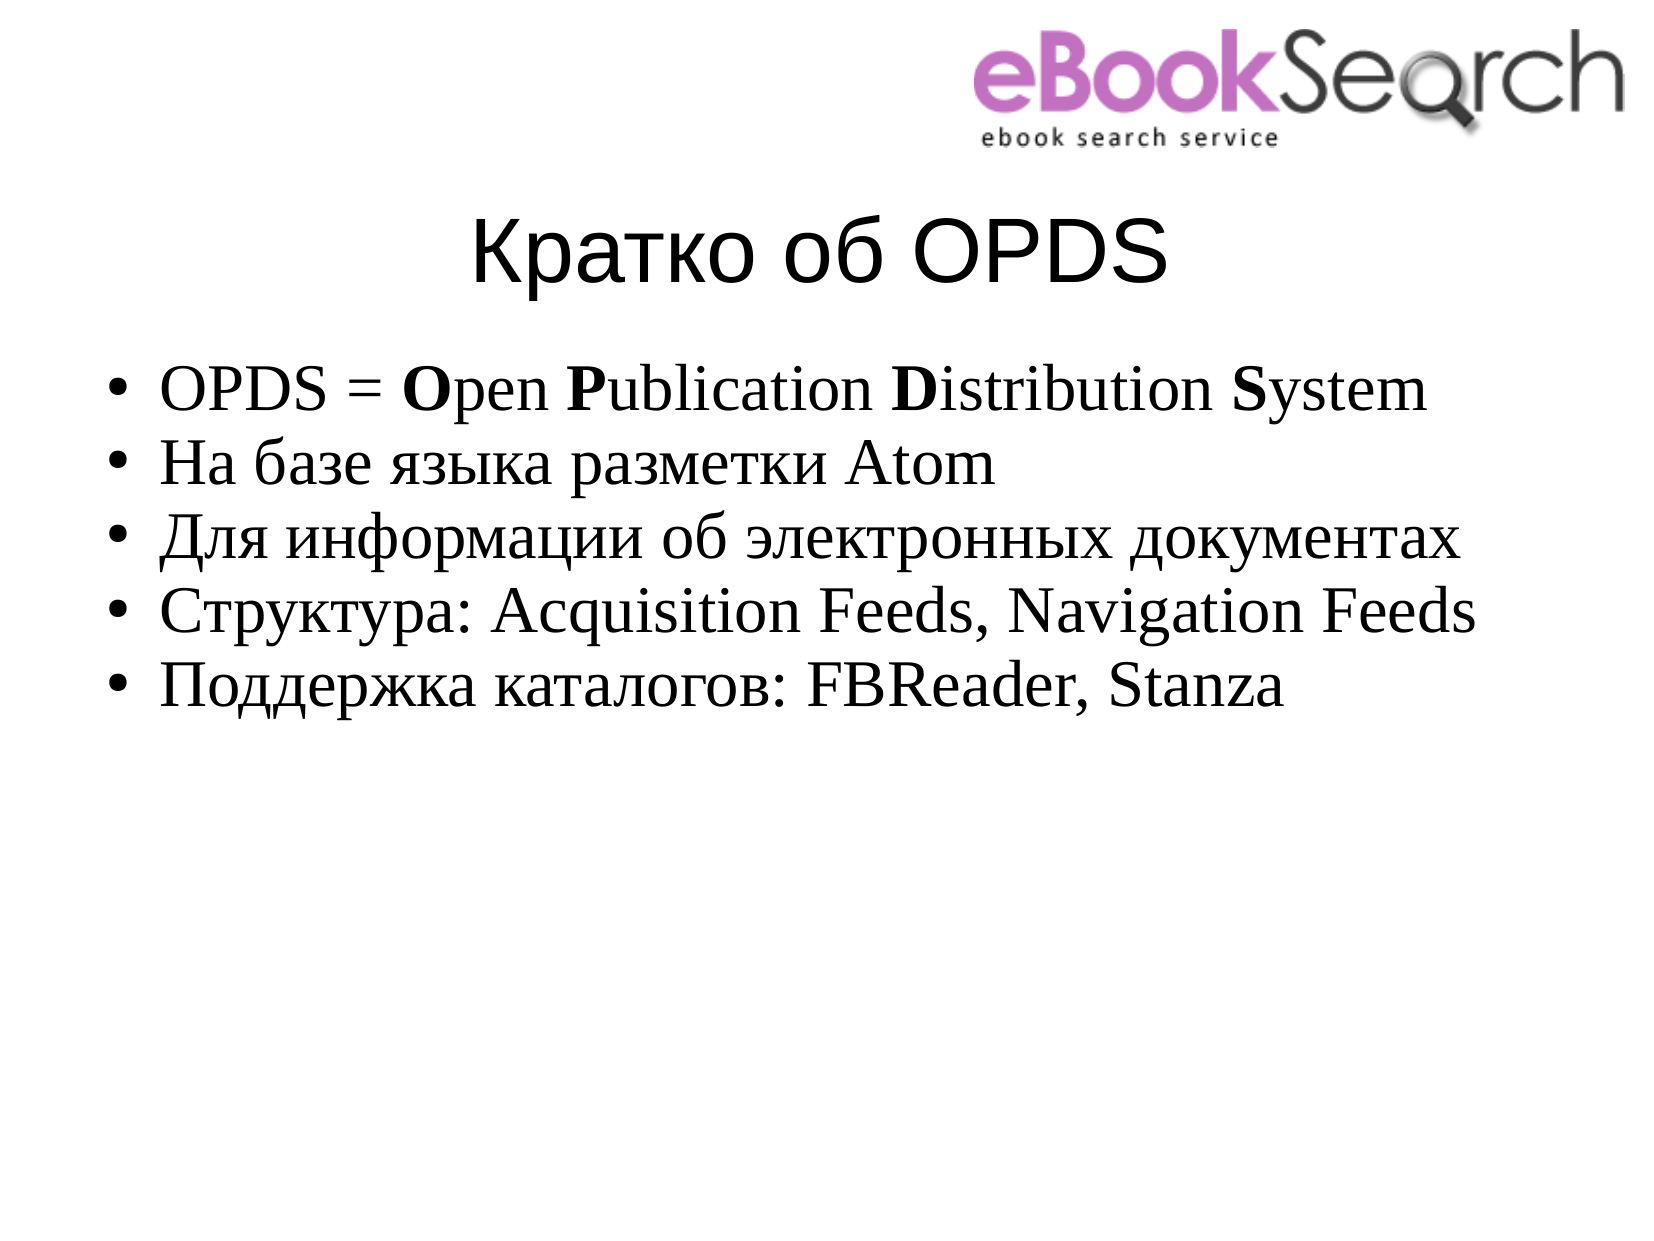

Кратко об OPDS
# OPDS = Open Publication Distribution System
На базе языка разметки Atom
Для информации об электронных документах
Структура: Acquisition Feeds, Navigation Feeds
Поддержка каталогов: FBReader, Stanza